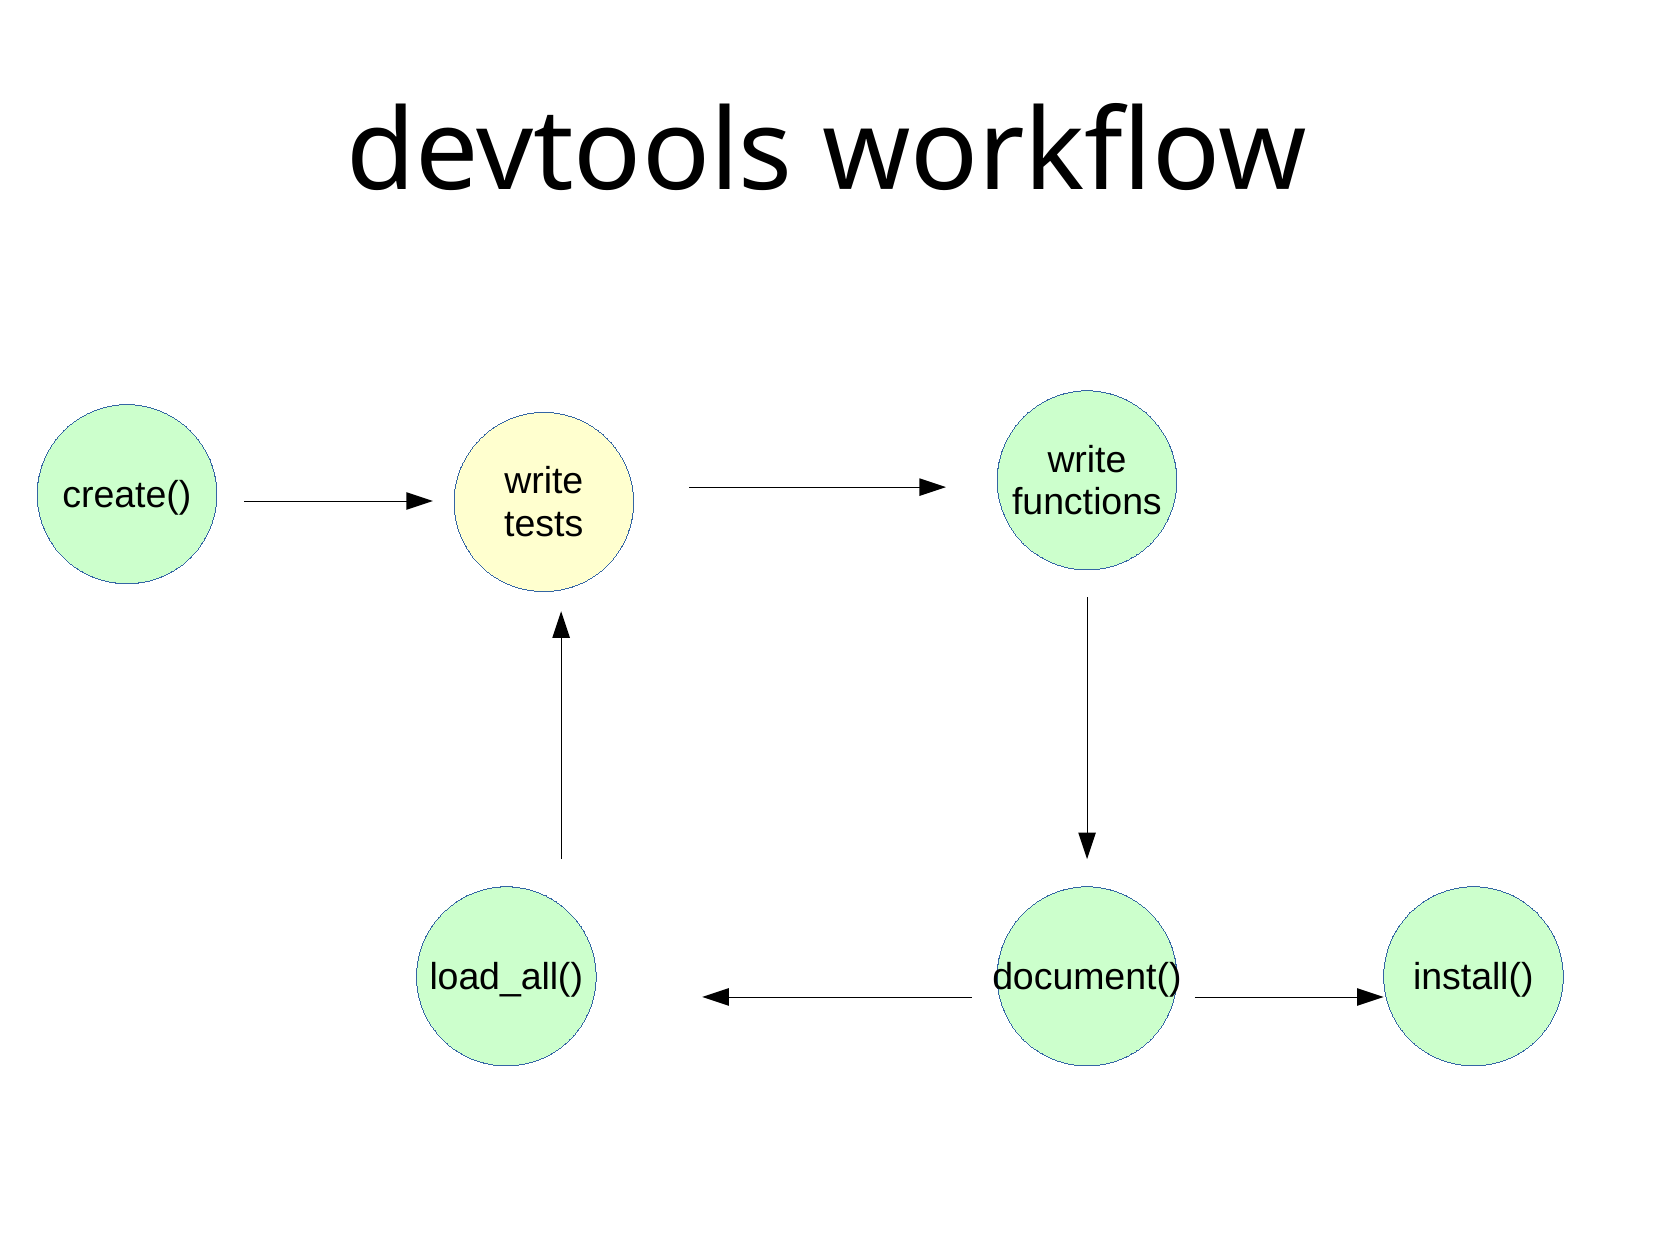

# devtools workflow
write
functions
create()
write
tests
install()
load_all()
document()